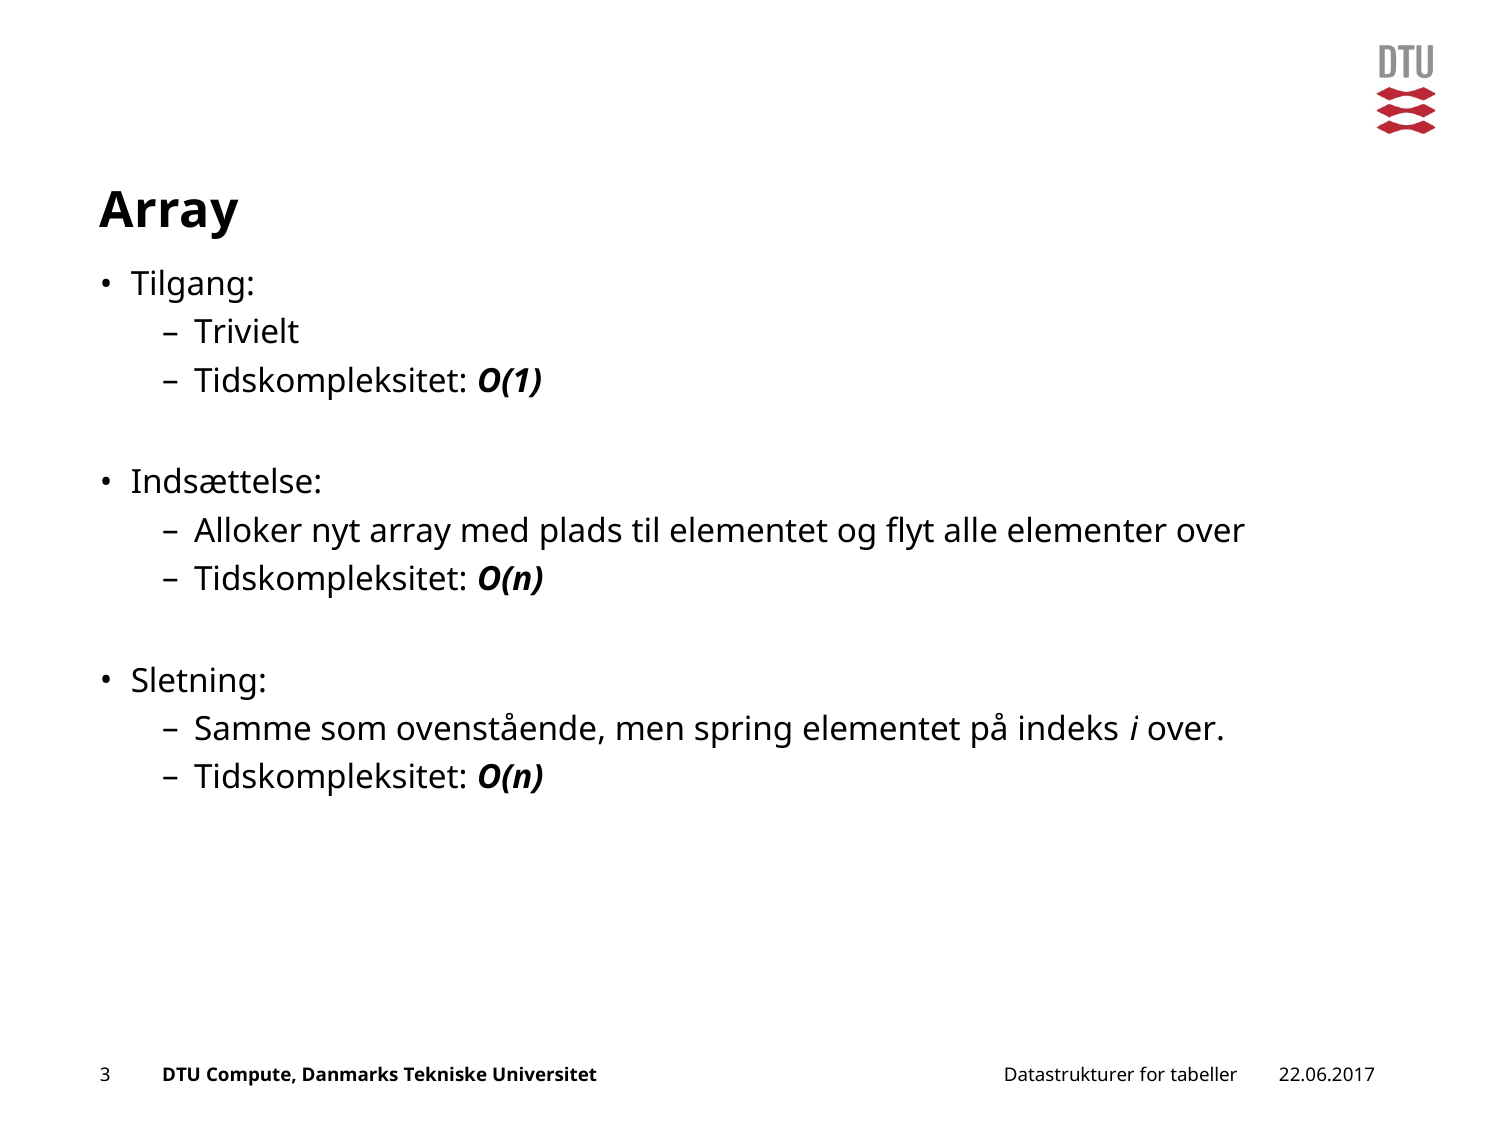

# Array
Tilgang:
Trivielt
Tidskompleksitet: O(1)
Indsættelse:
Alloker nyt array med plads til elementet og flyt alle elementer over
Tidskompleksitet: O(n)
Sletning:
Samme som ovenstående, men spring elementet på indeks i over.
Tidskompleksitet: O(n)